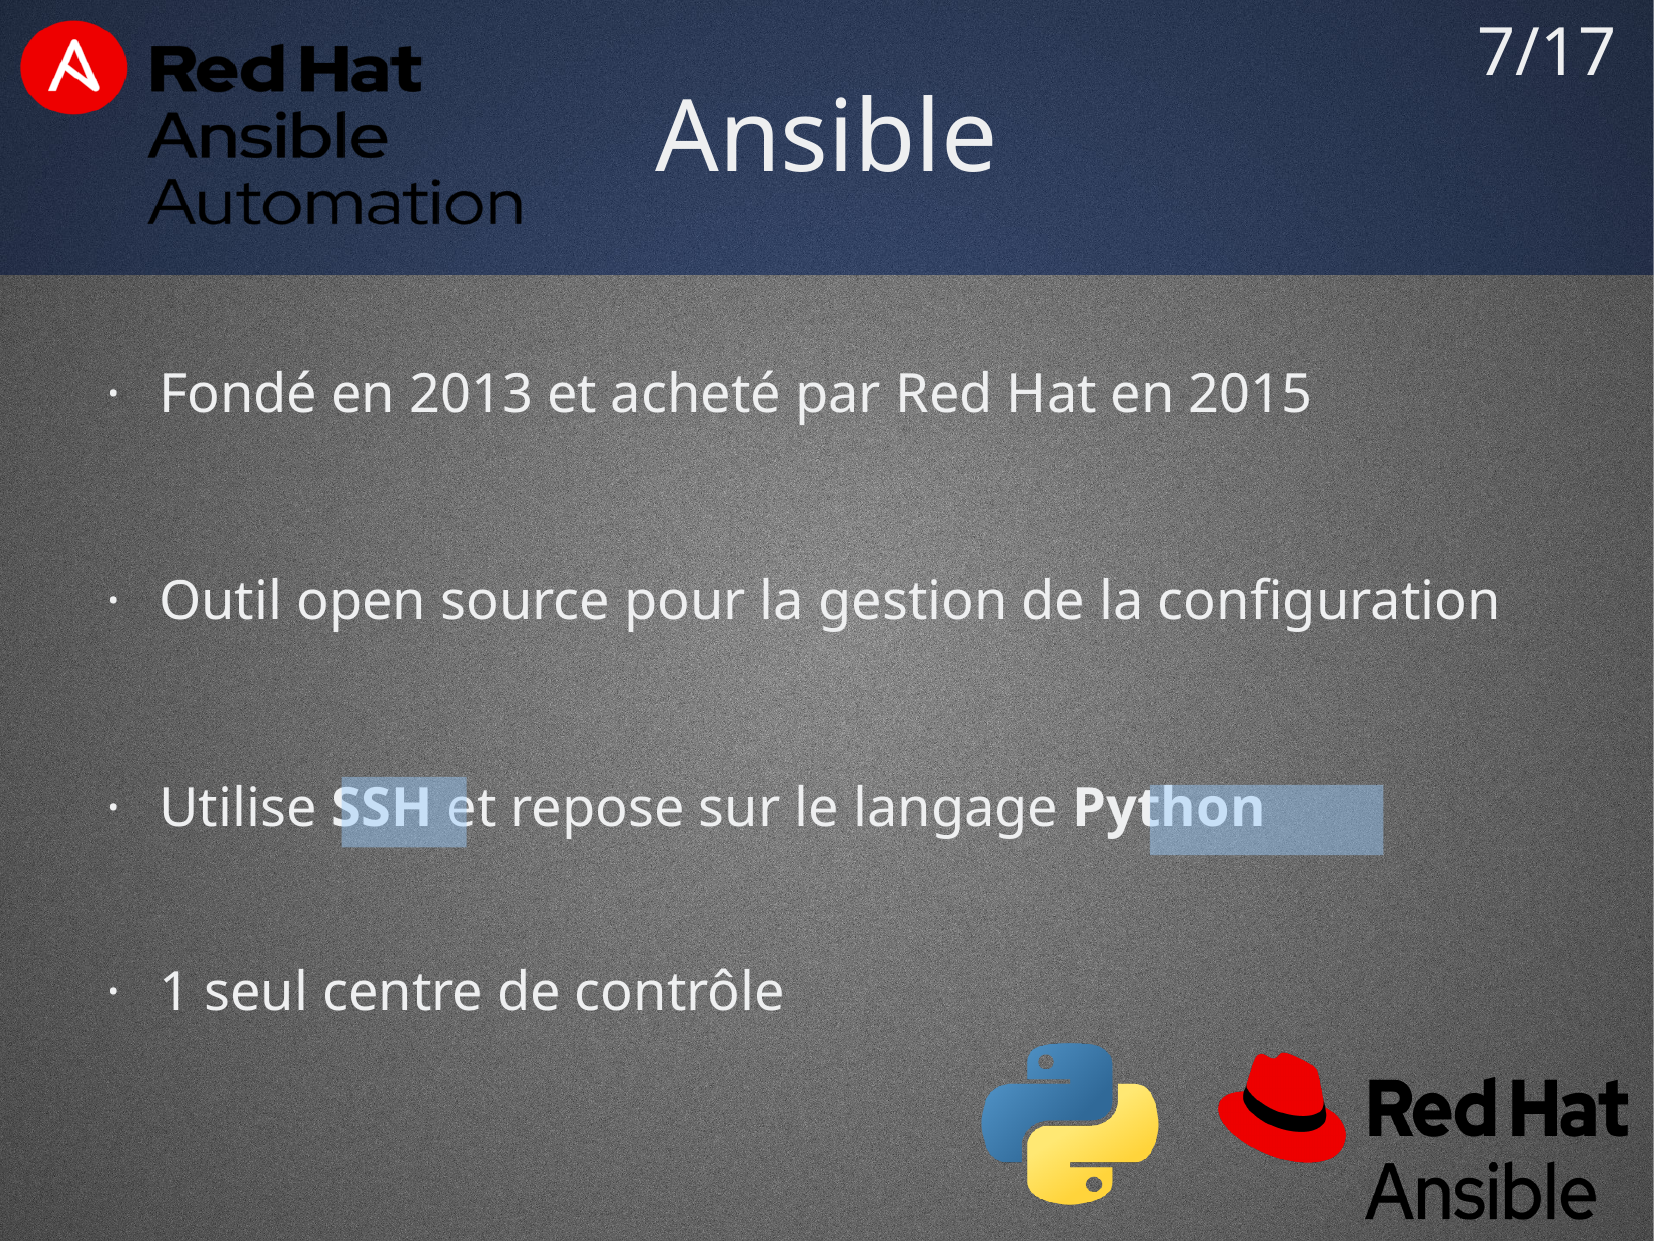

7/17
# Ansible
Fondé en 2013 et acheté par Red Hat en 2015
Outil open source pour la gestion de la configuration
Utilise SSH et repose sur le langage Python
1 seul centre de contrôle